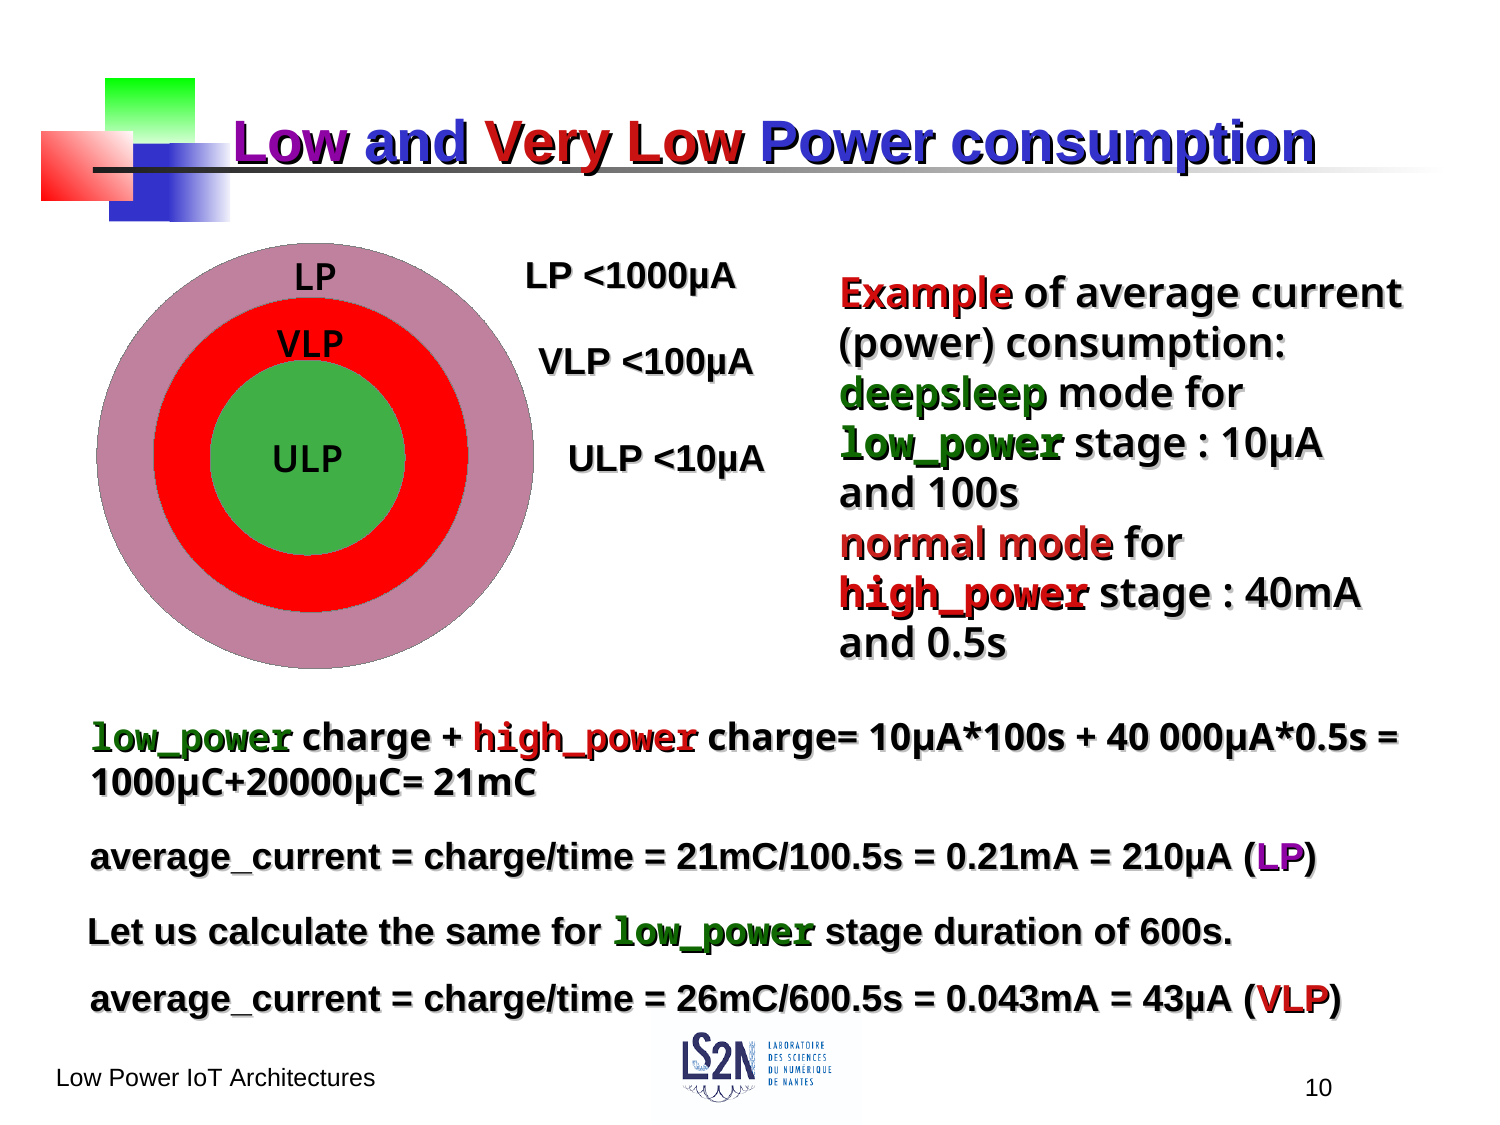

# Low and Very Low Power consumption
LP
LP <1000µA
Example of average current (power) consumption:
deepsleep mode for low_power stage : 10µA and 100s
normal mode for high_power stage : 40mA and 0.5s
VLP
VLP <100µA
ULP
ULP <10µA
low_power charge + high_power charge= 10µA*100s + 40 000µA*0.5s = 1000µC+20000µC= 21mC
average_current = charge/time = 21mC/100.5s = 0.21mA = 210µA (LP)
Let us calculate the same for low_power stage duration of 600s.
average_current = charge/time = 26mC/600.5s = 0.043mA = 43µA (VLP)
10